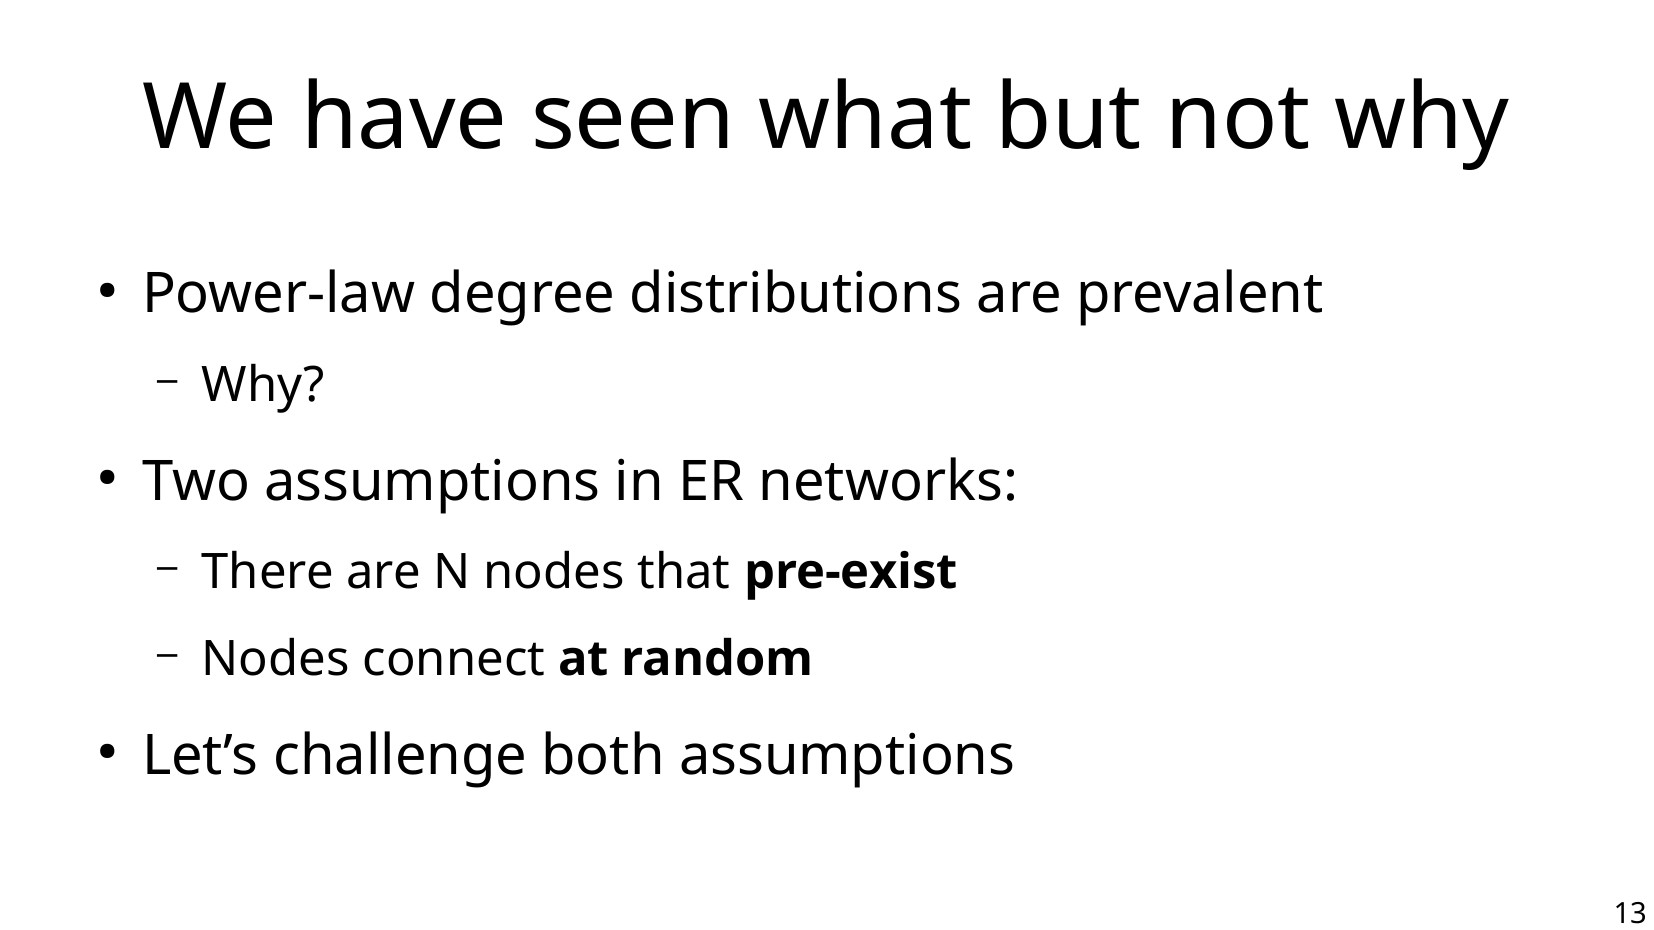

# We have seen what but not why
Power-law degree distributions are prevalent
Why?
Two assumptions in ER networks:
There are N nodes that pre-exist
Nodes connect at random
Let’s challenge both assumptions
13